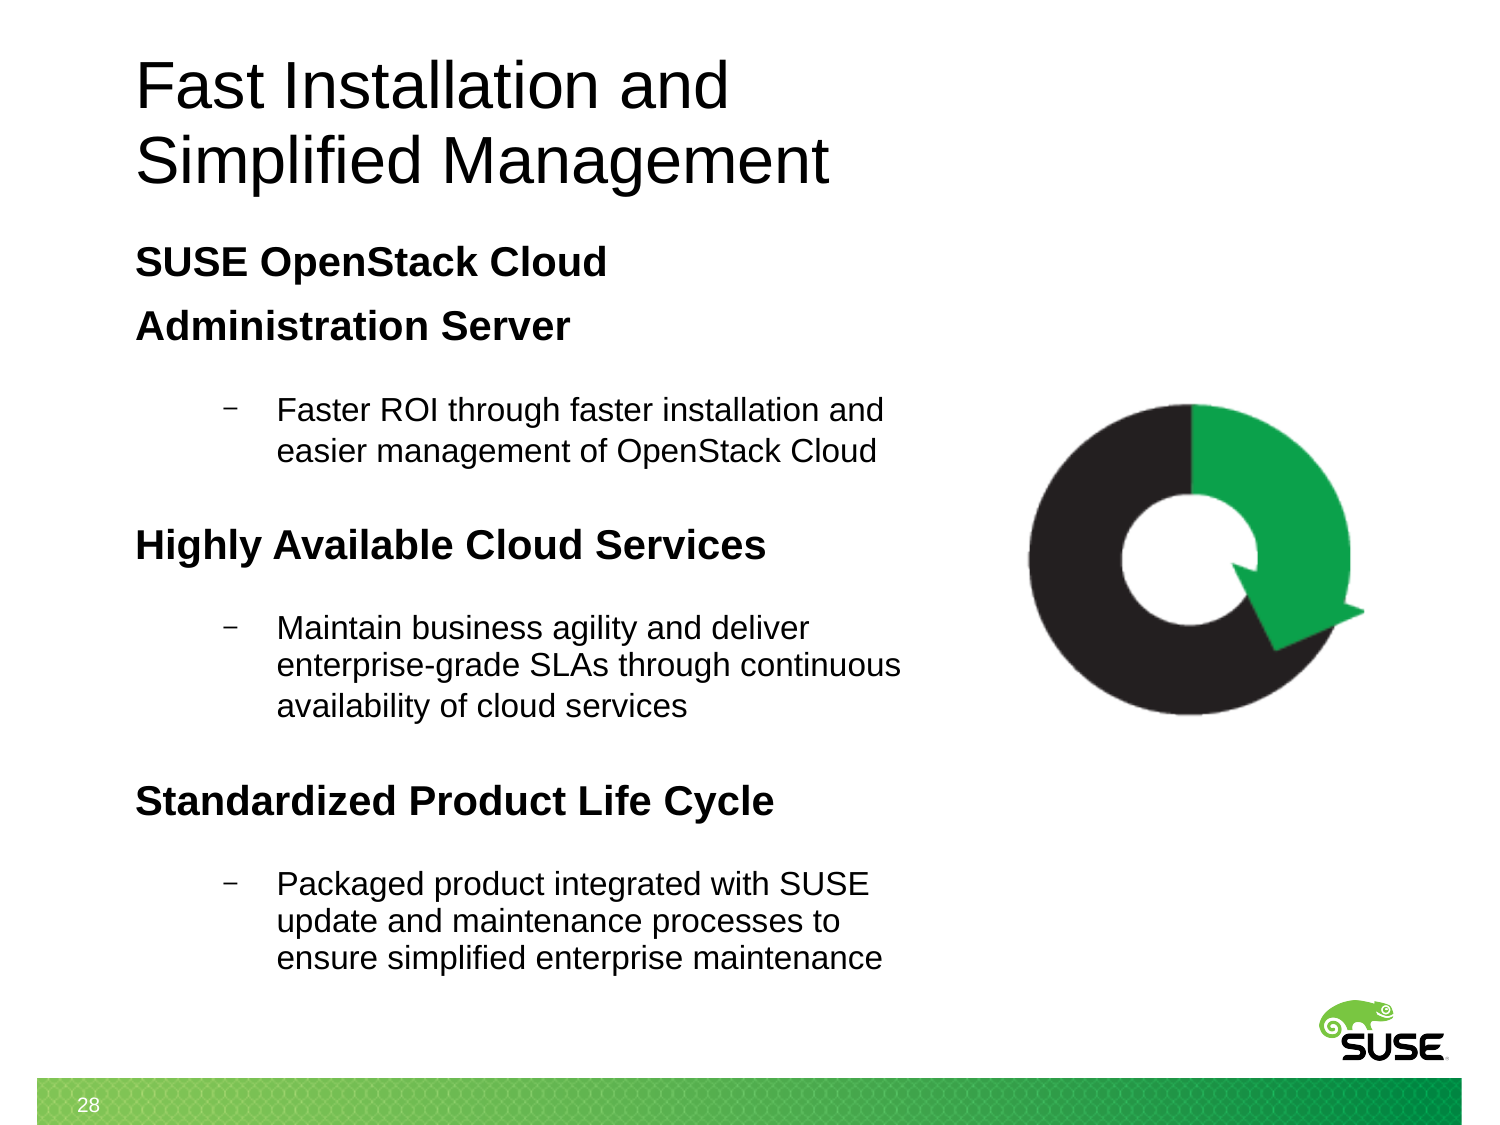

# Fast Installation and Simplified Management
SUSE OpenStack Cloud
Administration Server
Faster ROI through faster installation and easier management of OpenStack Cloud
Highly Available Cloud Services
Maintain business agility and deliver enterprise-grade SLAs through continuous availability of cloud services
Standardized Product Life Cycle
Packaged product integrated with SUSE update and maintenance processes to ensure simplified enterprise maintenance